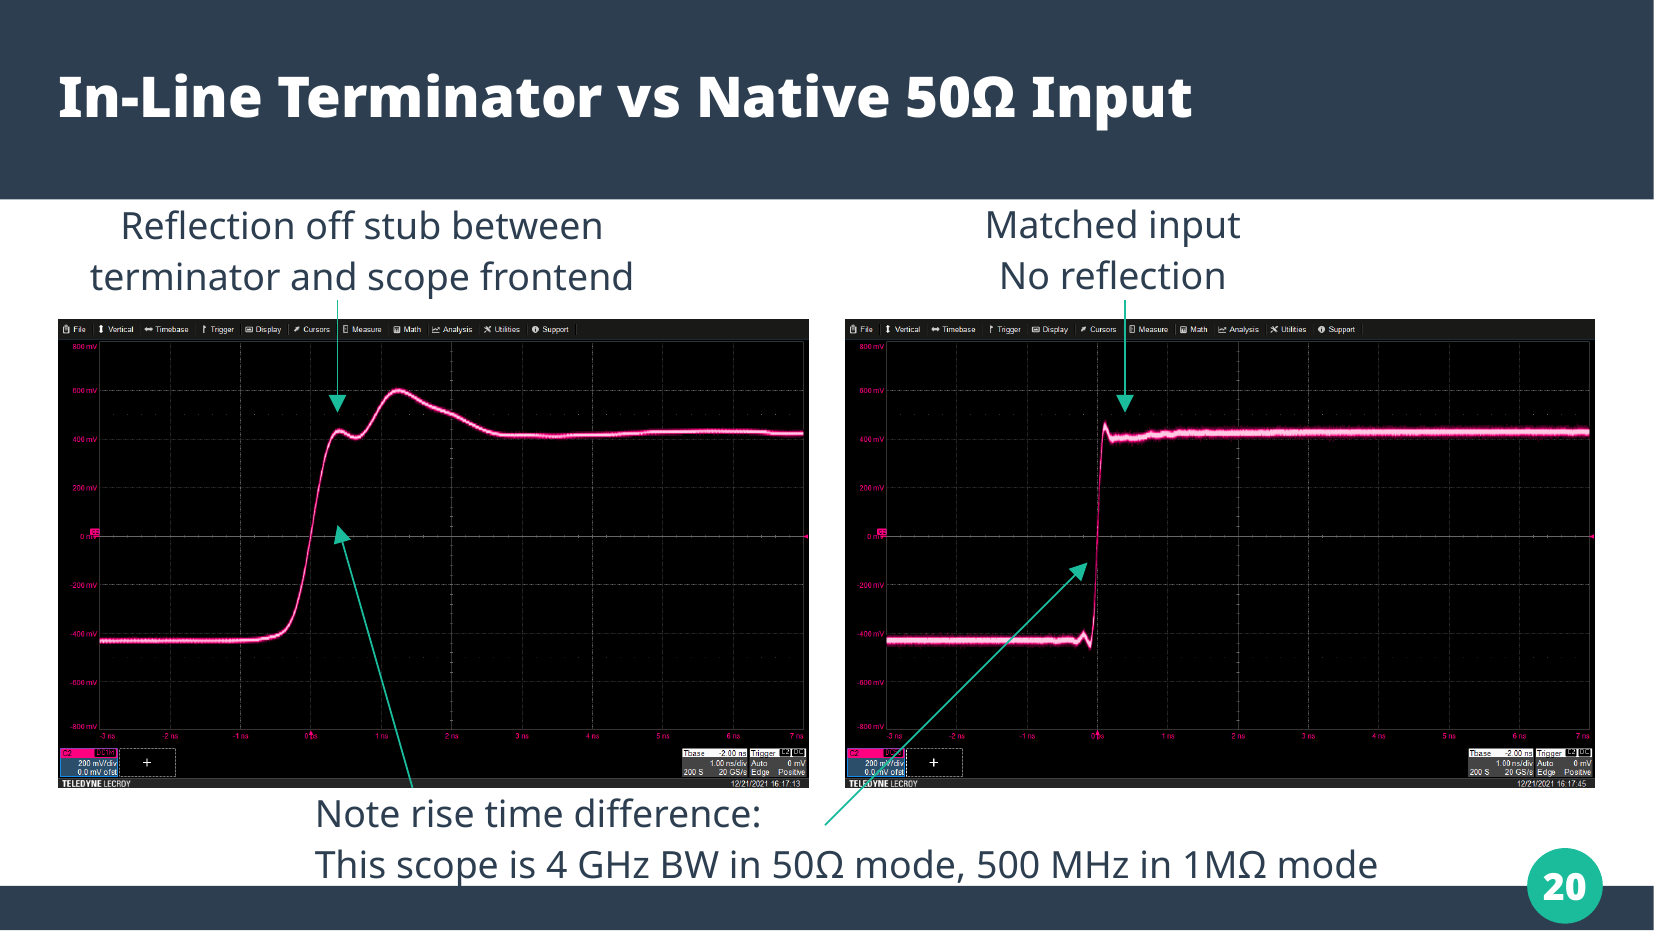

# In-Line Terminator vs Native 50Ω Input
Matched input
No reflection
Reflection off stub between
terminator and scope frontend
Note rise time difference:
This scope is 4 GHz BW in 50Ω mode, 500 MHz in 1MΩ mode